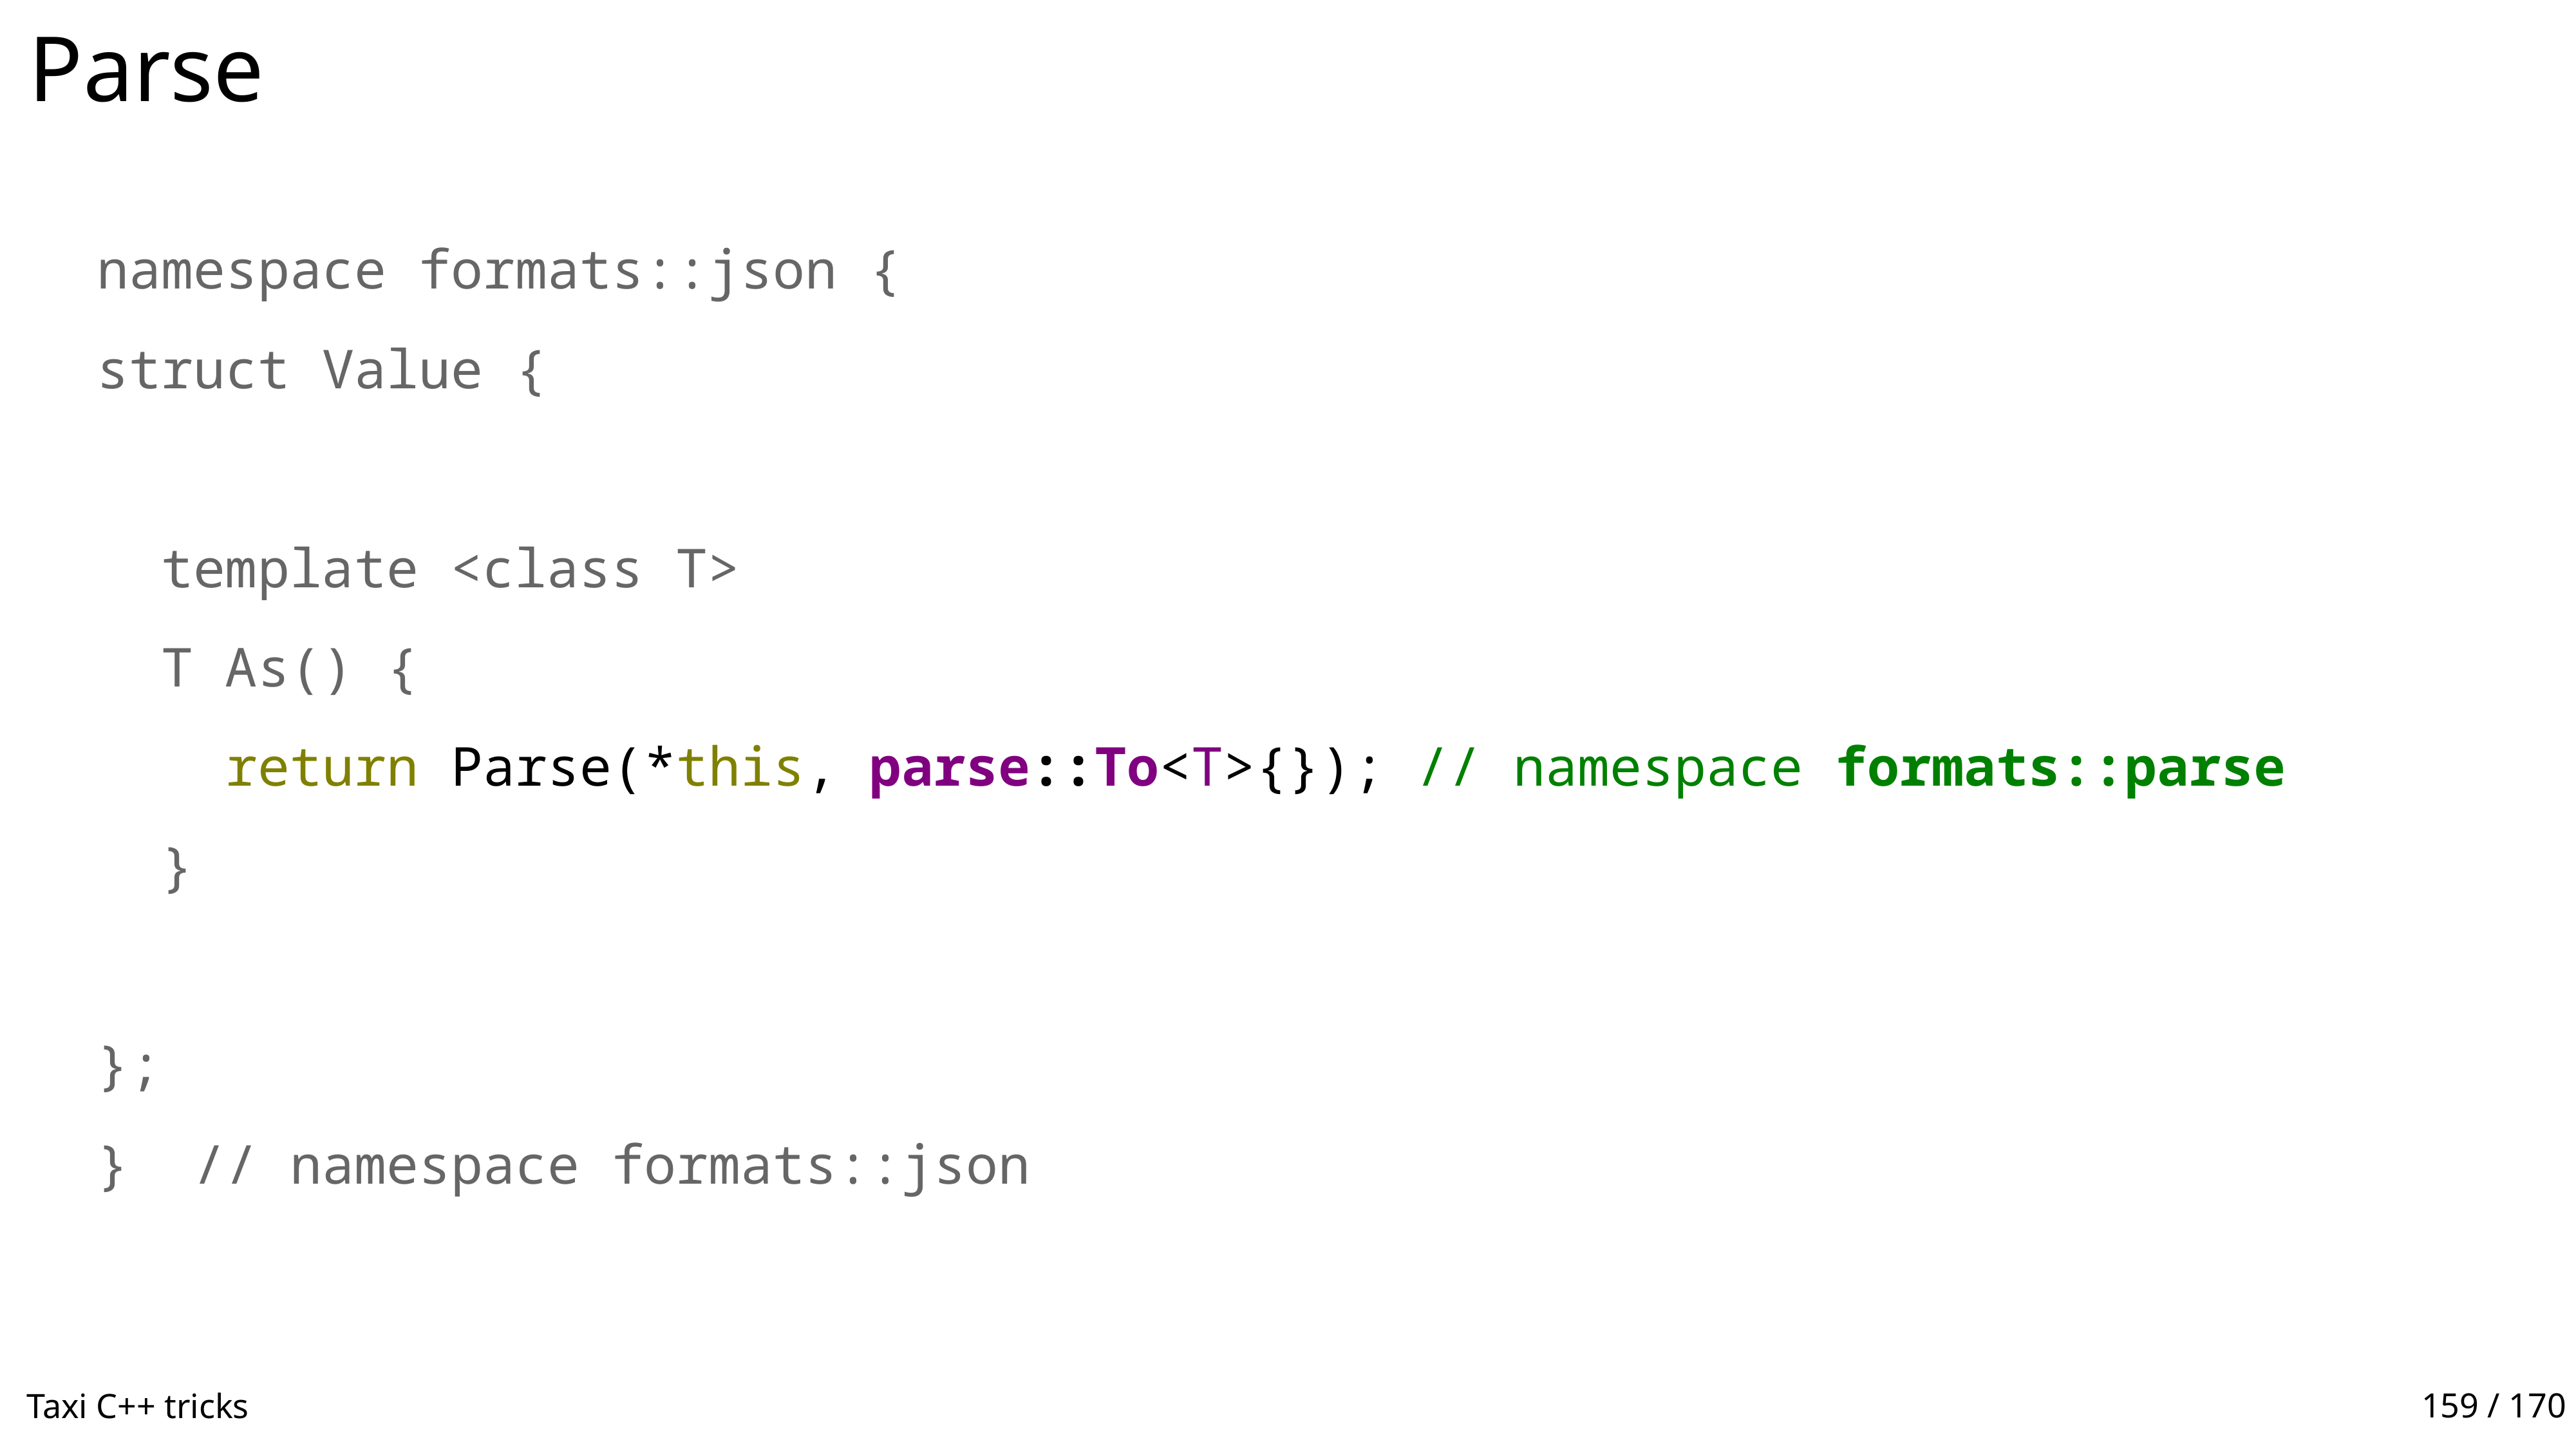

# Parse
namespace formats::json {
struct Value {
 template <class T>
 T As() {
 return Parse(*this, parse::To<T>{}); // namespace formats::parse
 }
};
} // namespace formats::json
Taxi C++ tricks